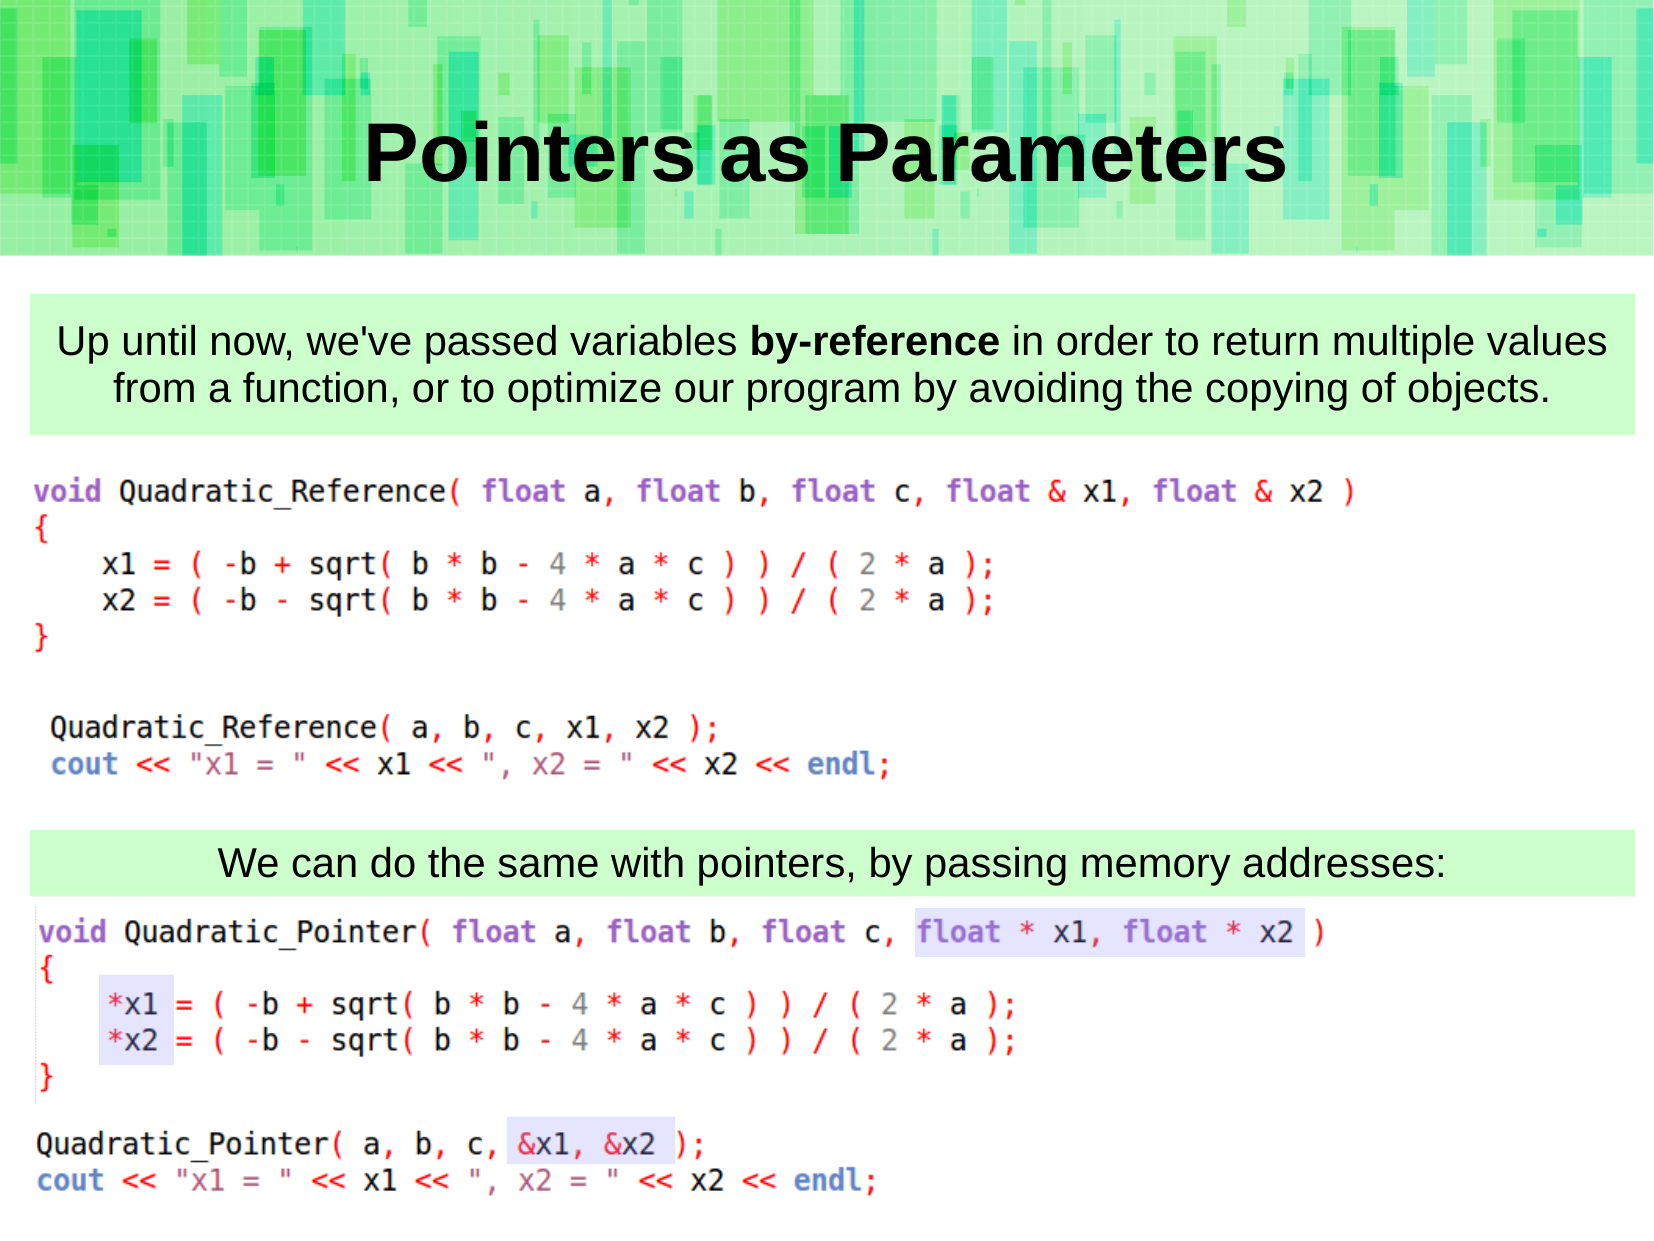

# Pointers as Parameters
Up until now, we've passed variables by-reference in order to return multiple values from a function, or to optimize our program by avoiding the copying of objects.
We can do the same with pointers, by passing memory addresses: